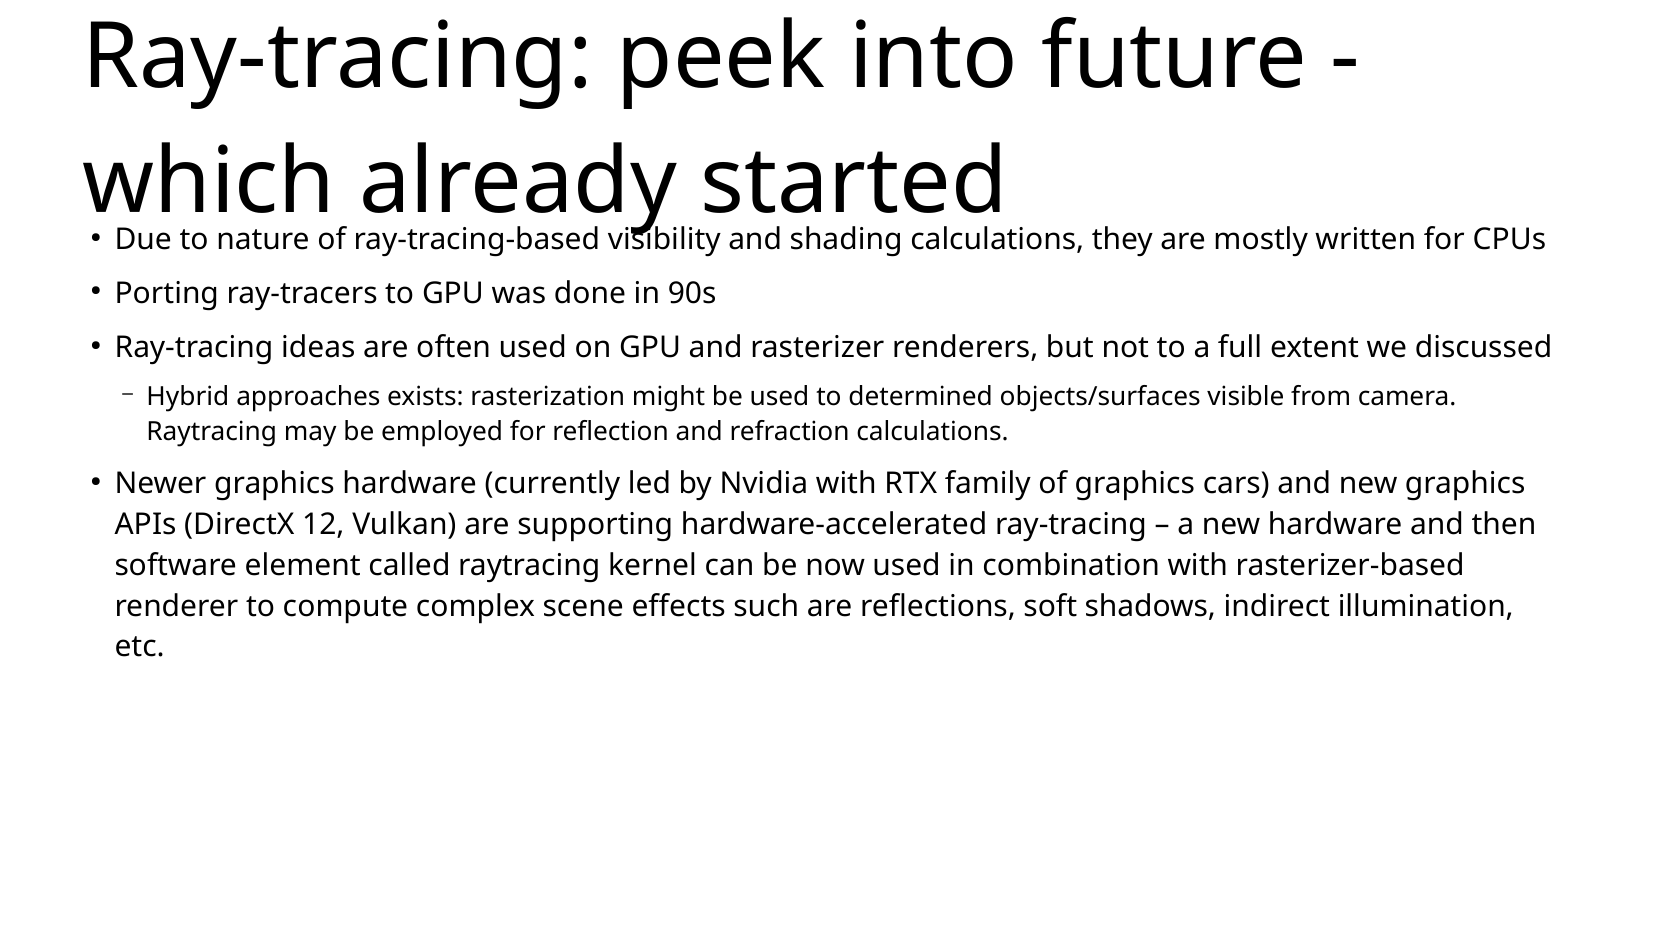

# Ray-tracing: peek into future - which already started
Due to nature of ray-tracing-based visibility and shading calculations, they are mostly written for CPUs
Porting ray-tracers to GPU was done in 90s
Ray-tracing ideas are often used on GPU and rasterizer renderers, but not to a full extent we discussed
Hybrid approaches exists: rasterization might be used to determined objects/surfaces visible from camera. Raytracing may be employed for reflection and refraction calculations.
Newer graphics hardware (currently led by Nvidia with RTX family of graphics cars) and new graphics APIs (DirectX 12, Vulkan) are supporting hardware-accelerated ray-tracing – a new hardware and then software element called raytracing kernel can be now used in combination with rasterizer-based renderer to compute complex scene effects such are reflections, soft shadows, indirect illumination, etc.